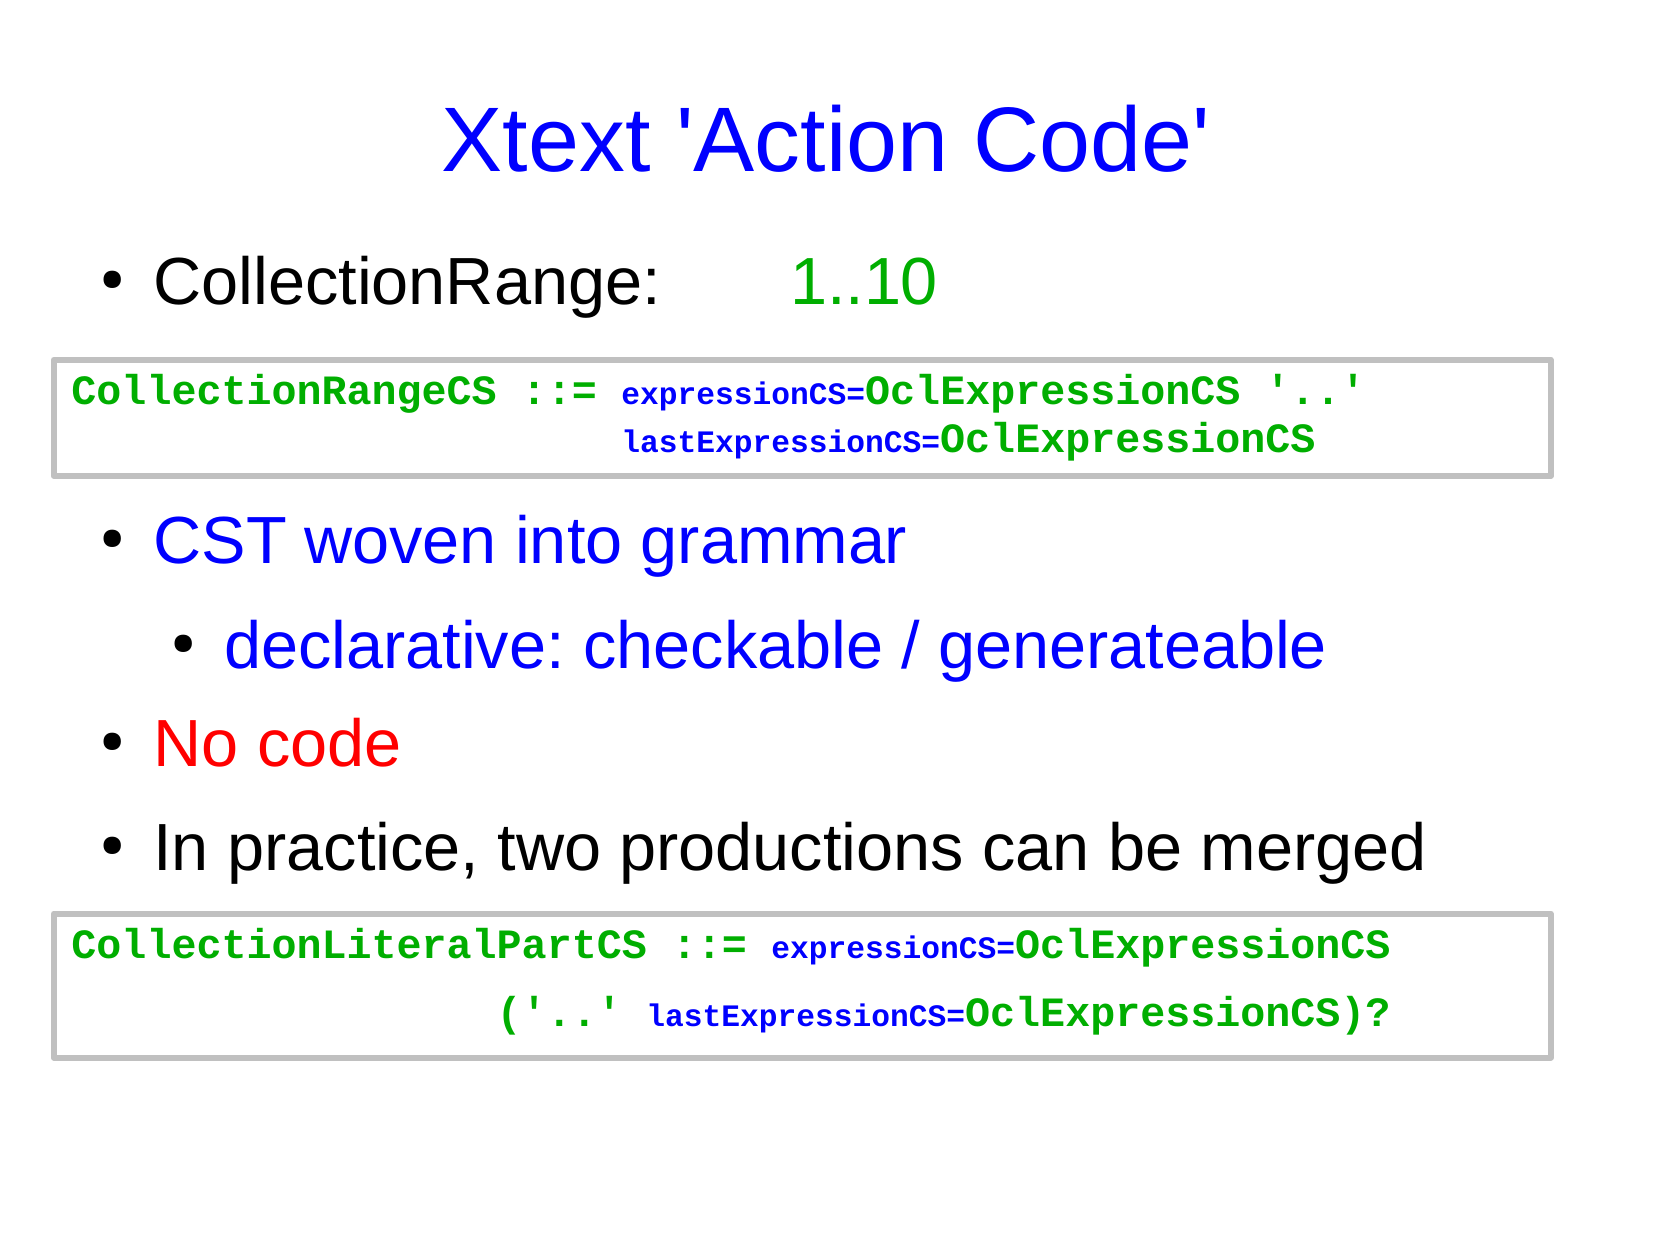

# Xtext 'Action Code'
CollectionRange: 1..10
CST woven into grammar
declarative: checkable / generateable
No code
In practice, two productions can be merged
CollectionRangeCS ::= expressionCS=OclExpressionCS '..'
 lastExpressionCS=OclExpressionCS
CollectionLiteralPartCS ::= expressionCS=OclExpressionCS
 ('..' lastExpressionCS=OclExpressionCS)?